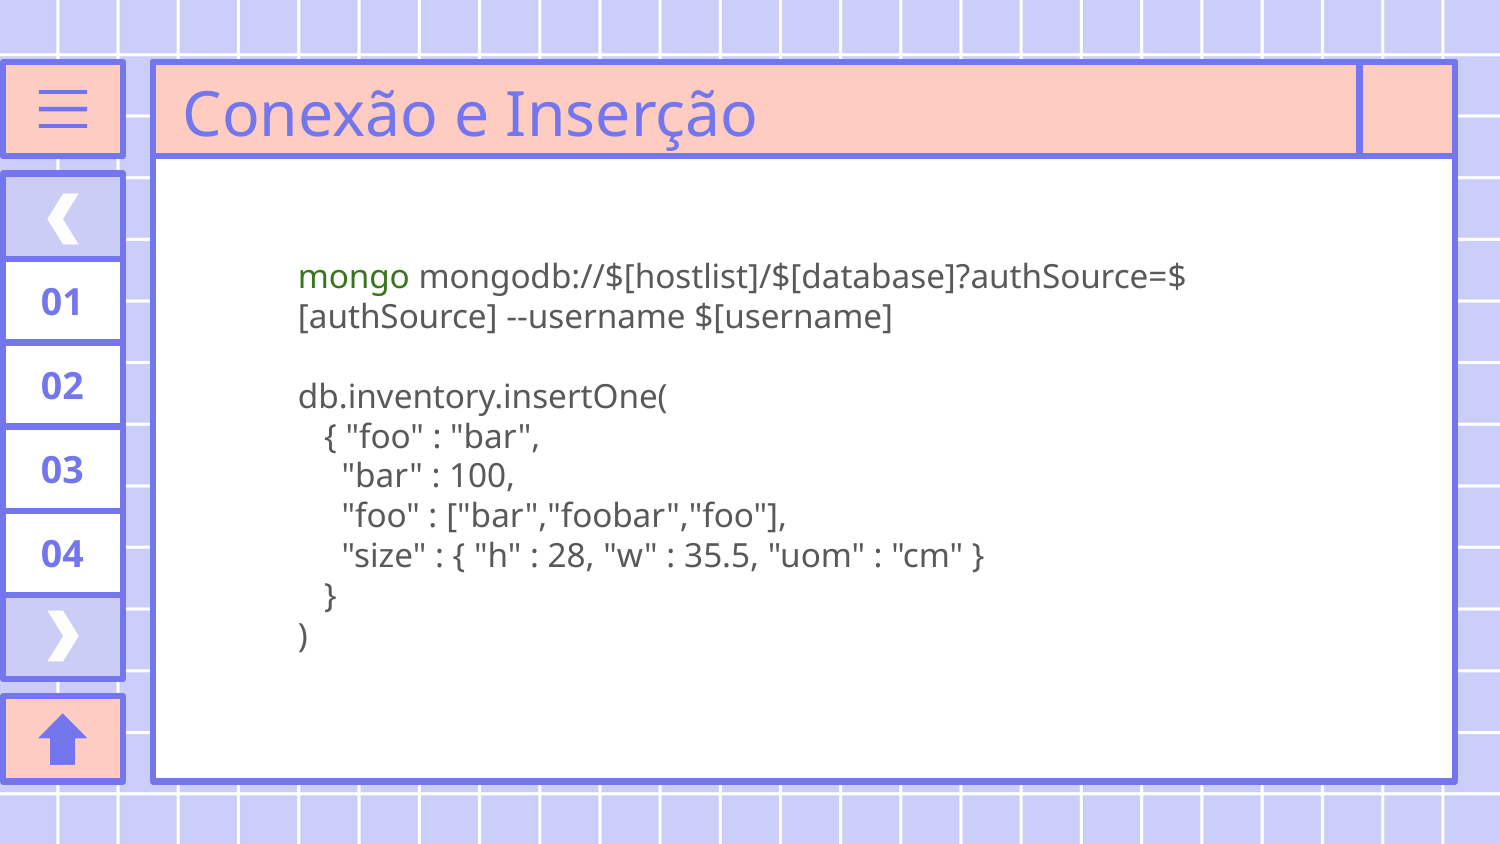

# Conexão e Inserção
mongo mongodb://$[hostlist]/$[database]?authSource=$[authSource] --username $[username]
db.inventory.insertOne(
 { "foo" : "bar",
 "bar" : 100,
 "foo" : ["bar","foobar","foo"],
 "size" : { "h" : 28, "w" : 35.5, "uom" : "cm" }
 }
)
01
02
03
04